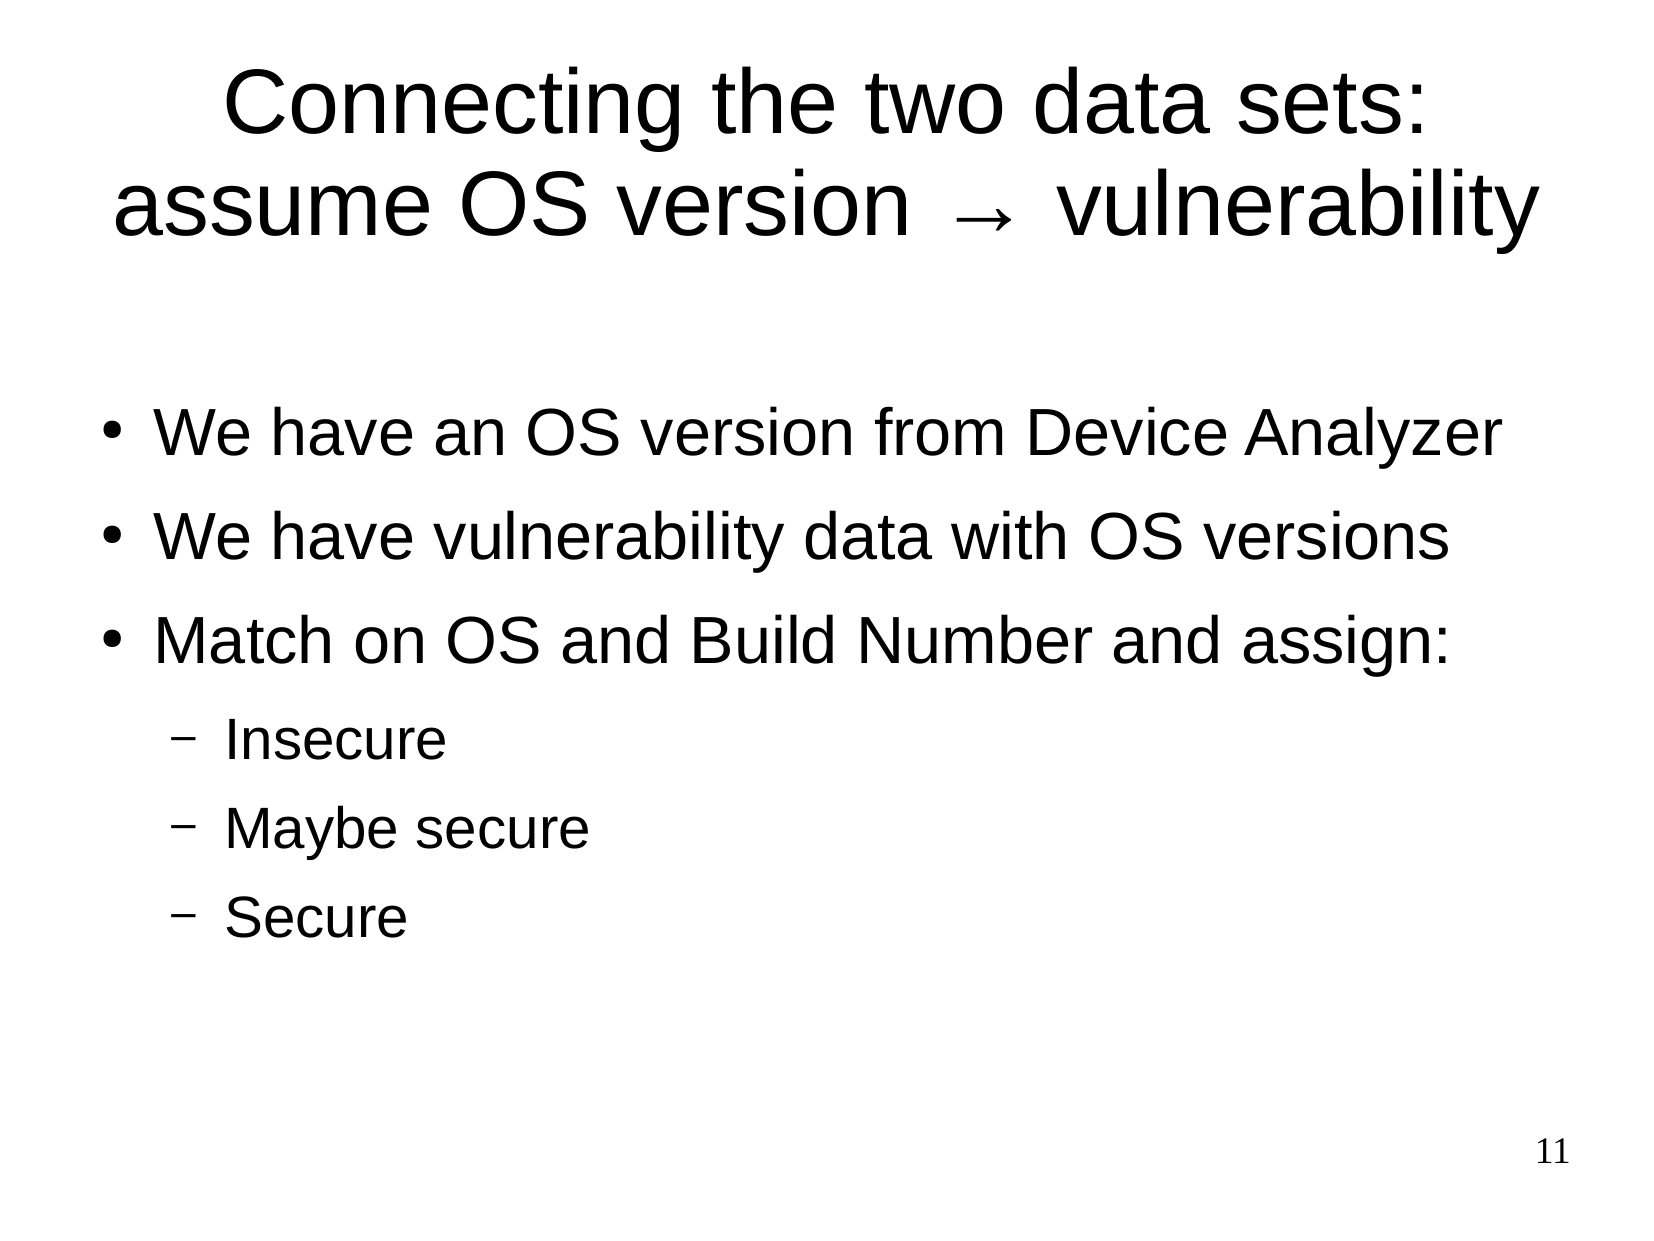

# Connecting the two data sets: assume OS version → vulnerability
We have an OS version from Device Analyzer
We have vulnerability data with OS versions
Match on OS and Build Number and assign:
Insecure
Maybe secure
Secure
11